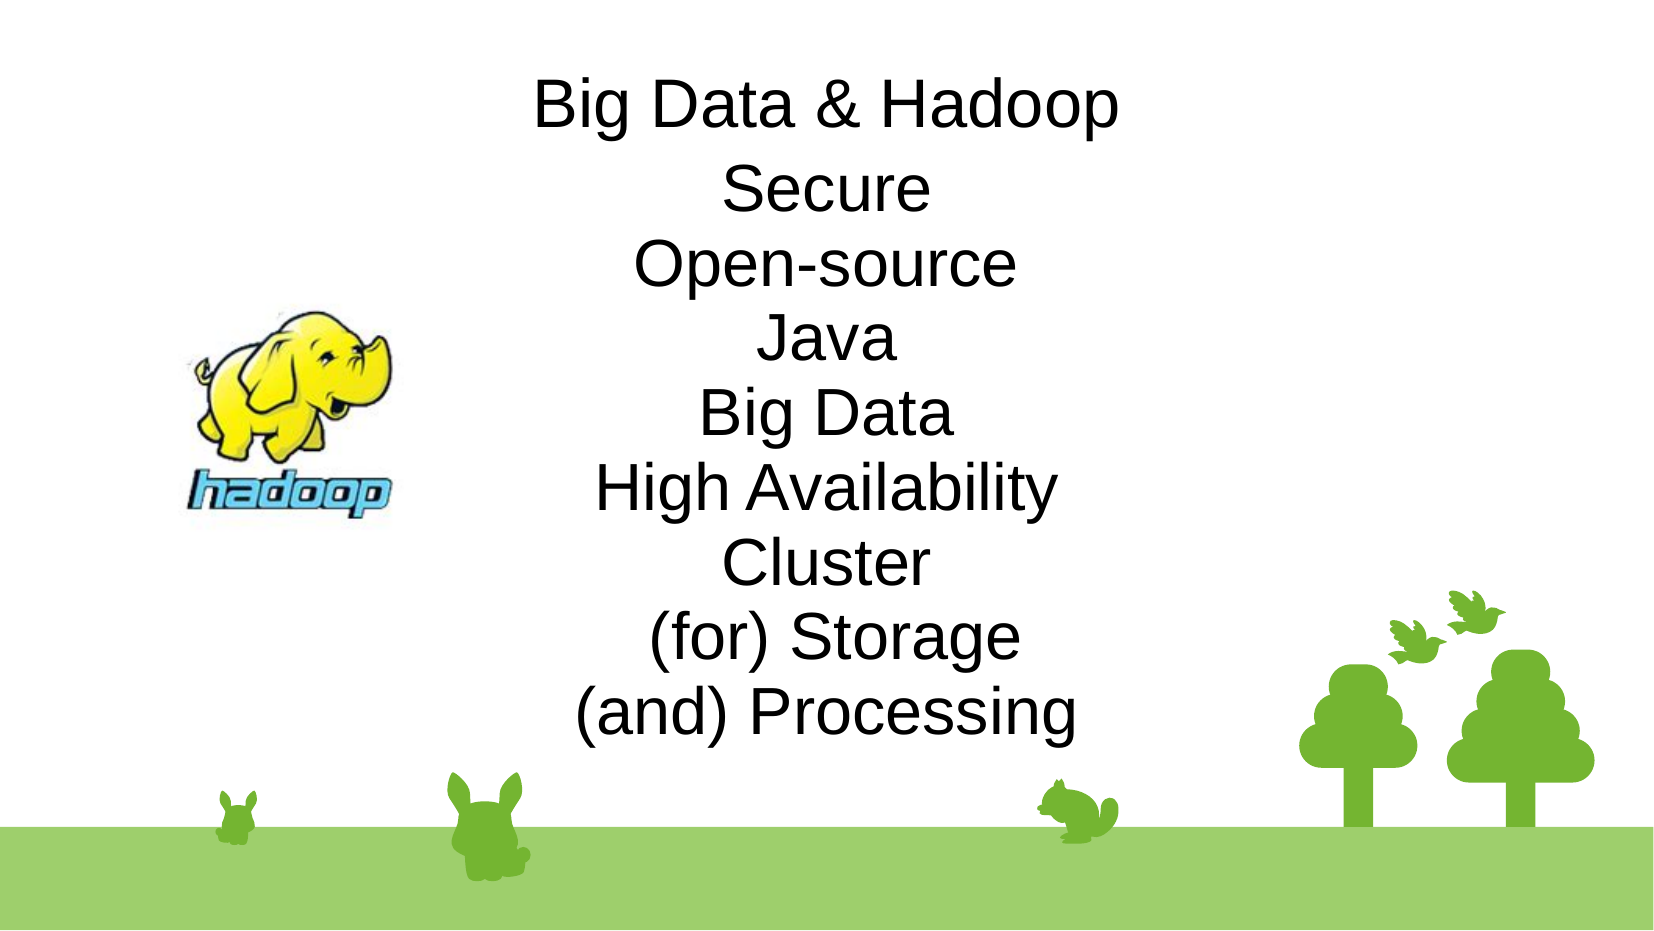

# Big Data & Hadoop
Secure
Open-source
Java
Big Data
High Availability
Cluster
 (for) Storage
(and) Processing